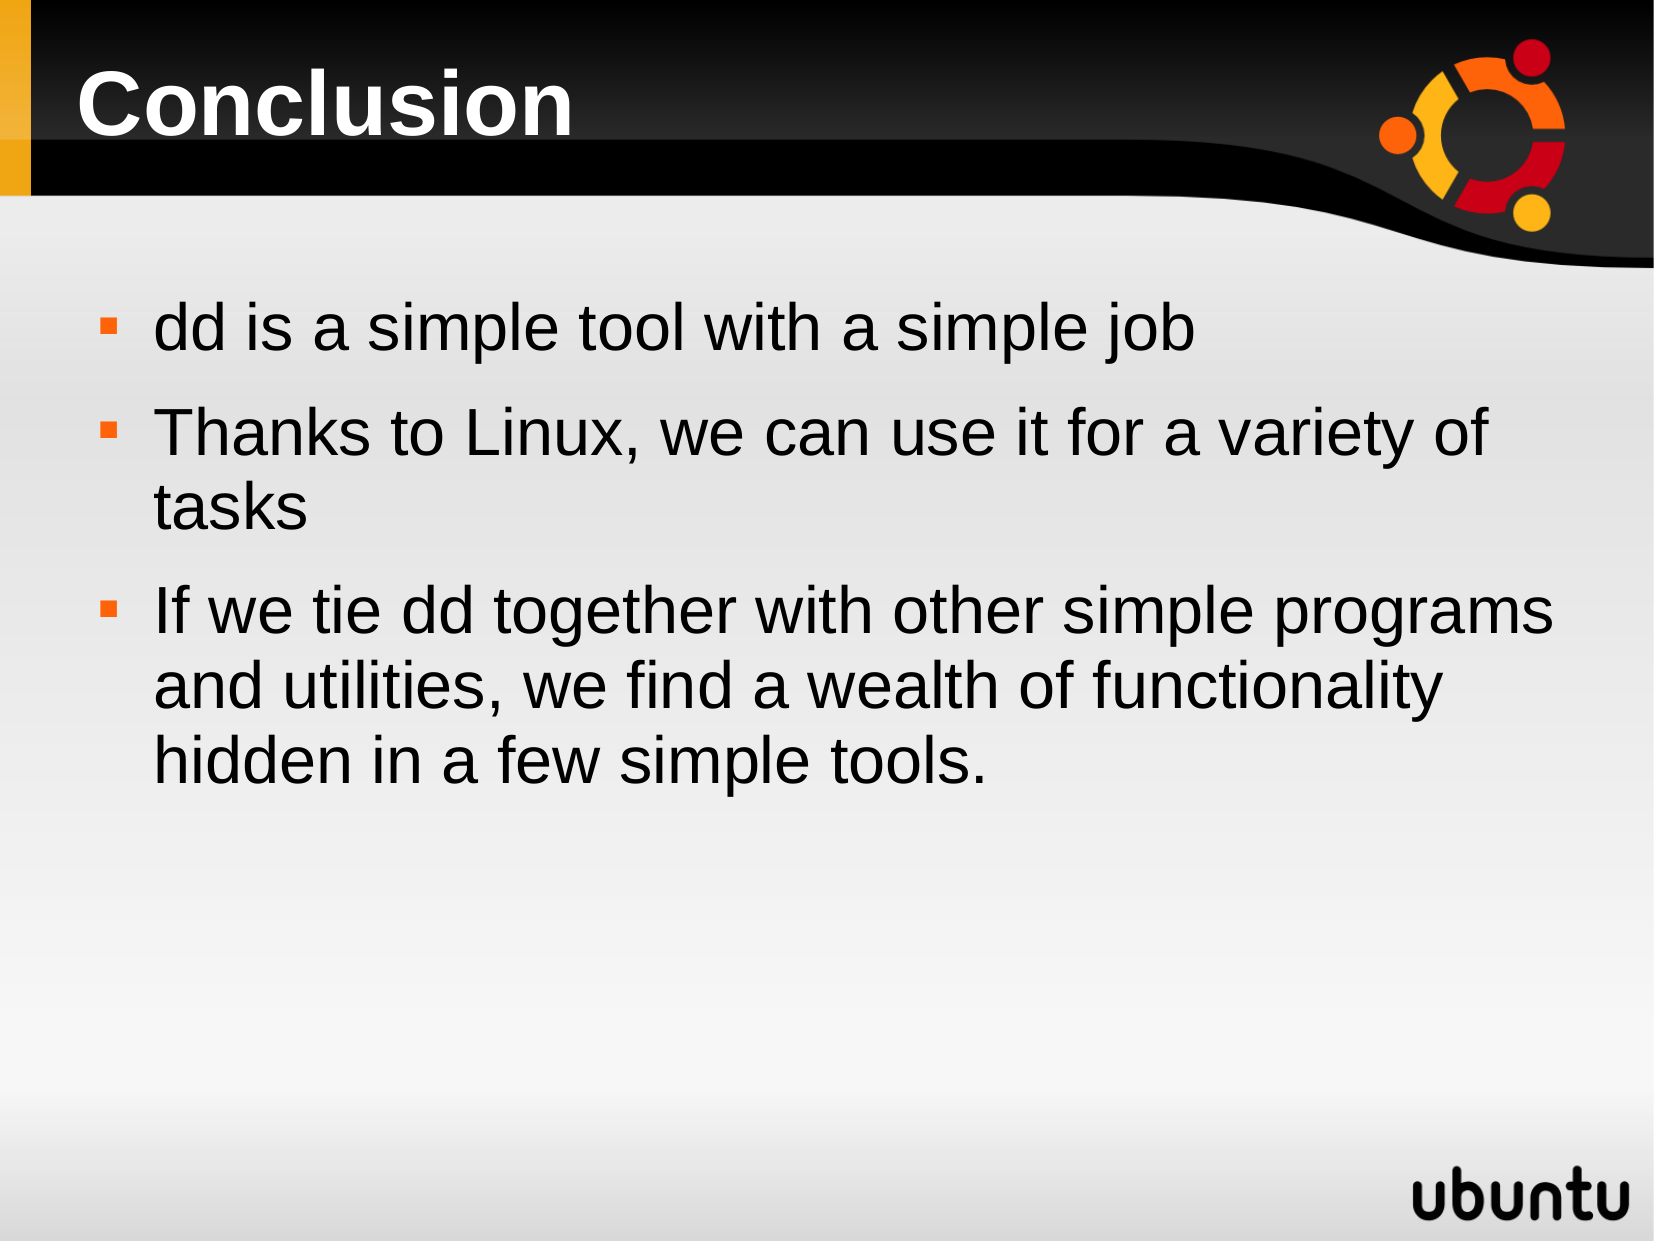

# Conclusion
dd is a simple tool with a simple job
Thanks to Linux, we can use it for a variety of tasks
If we tie dd together with other simple programs and utilities, we find a wealth of functionality hidden in a few simple tools.